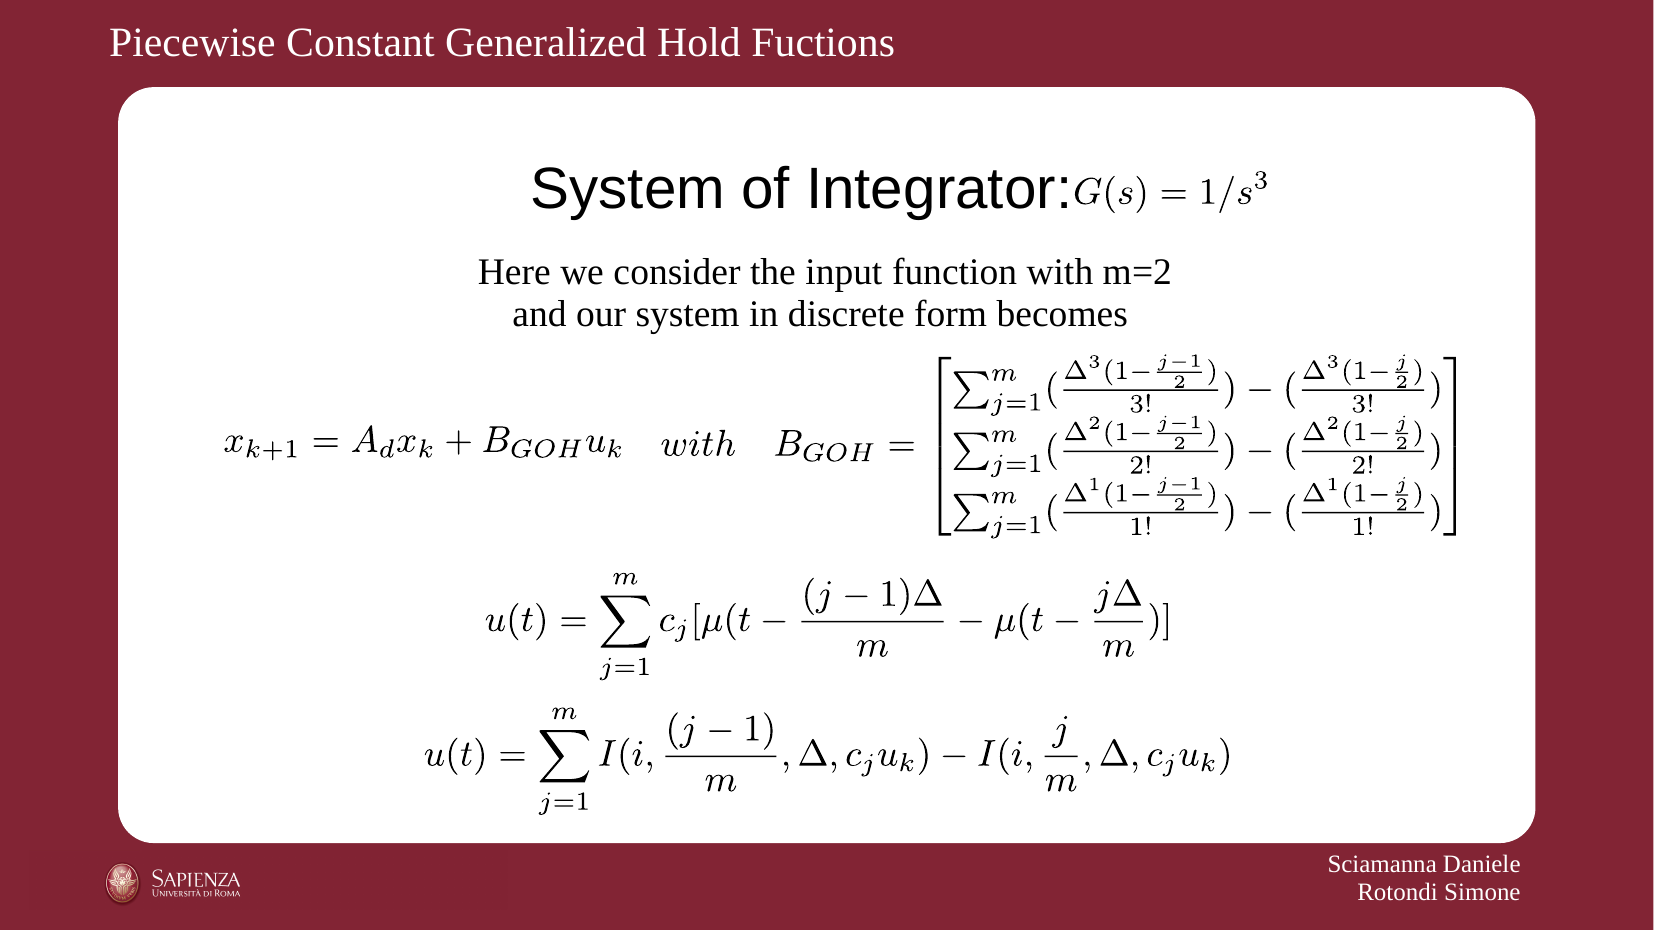

Piecewise Constant Generalized Hold Fuctions
# System of Integrator:
Here we consider the input function with m=2 and our system in discrete form becomes
Sciamanna Daniele
Rotondi Simone